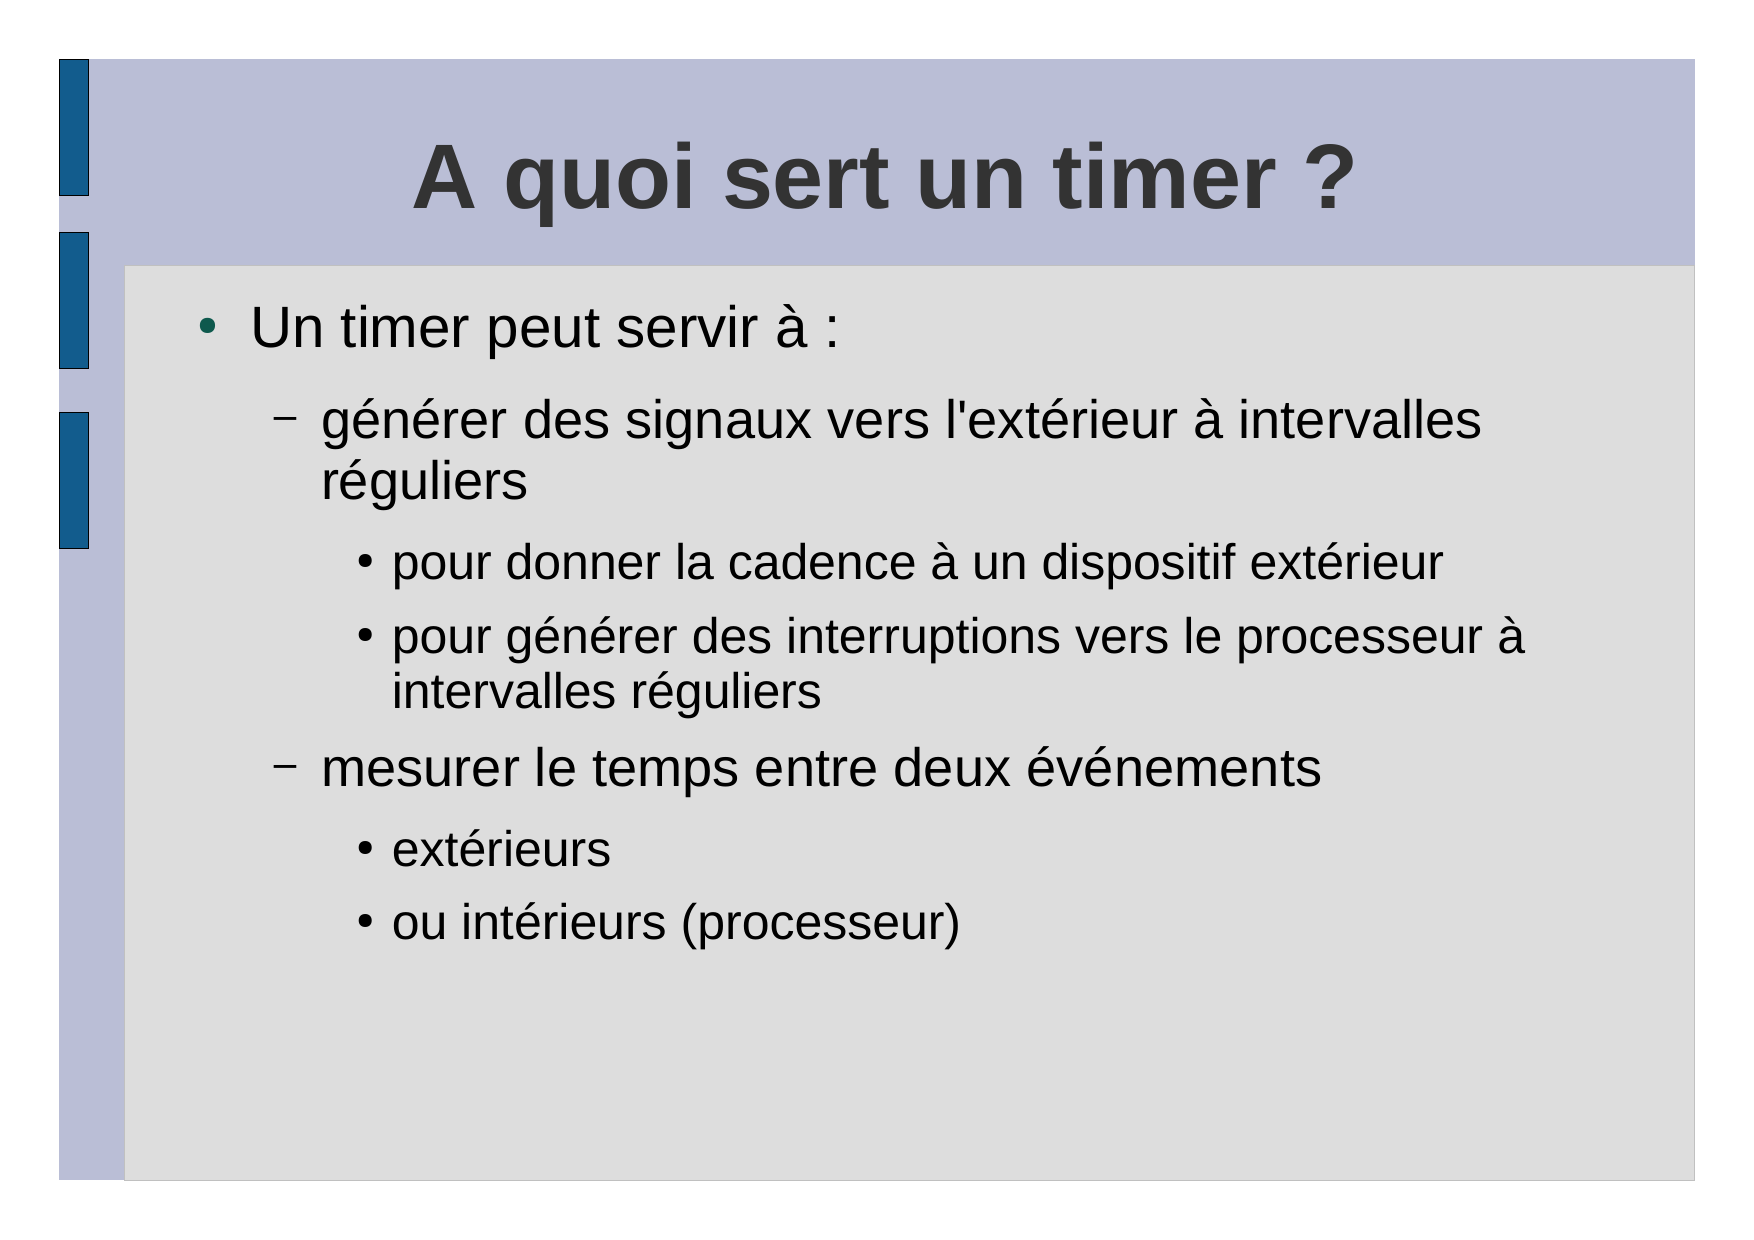

# A quoi sert un timer ?
Un timer peut servir à :
générer des signaux vers l'extérieur à intervalles réguliers
pour donner la cadence à un dispositif extérieur
pour générer des interruptions vers le processeur à intervalles réguliers
mesurer le temps entre deux événements
extérieurs
ou intérieurs (processeur)